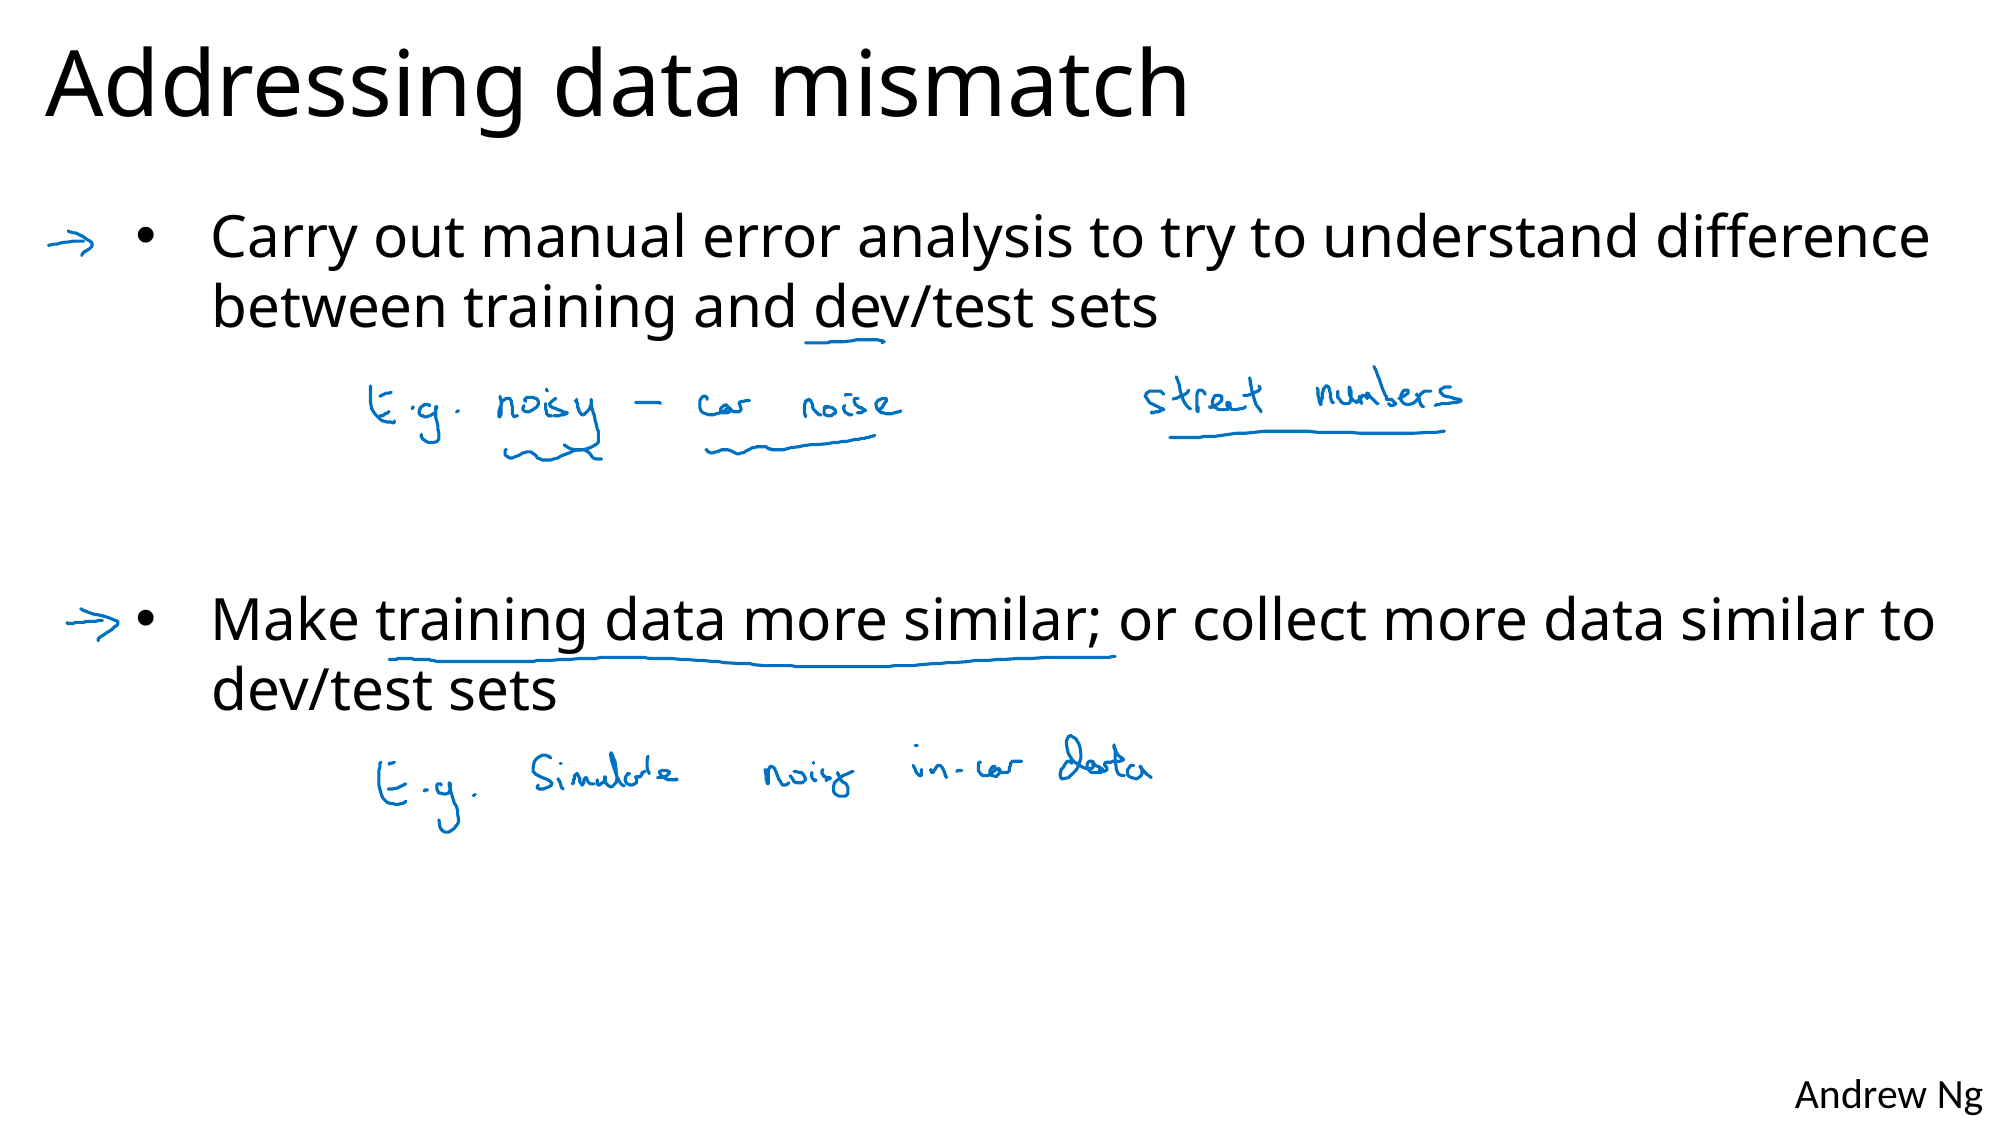

# Addressing data mismatch
Carry out manual error analysis to try to understand difference
 between training and dev/test sets
Make training data more similar; or collect more data similar to
 dev/test sets